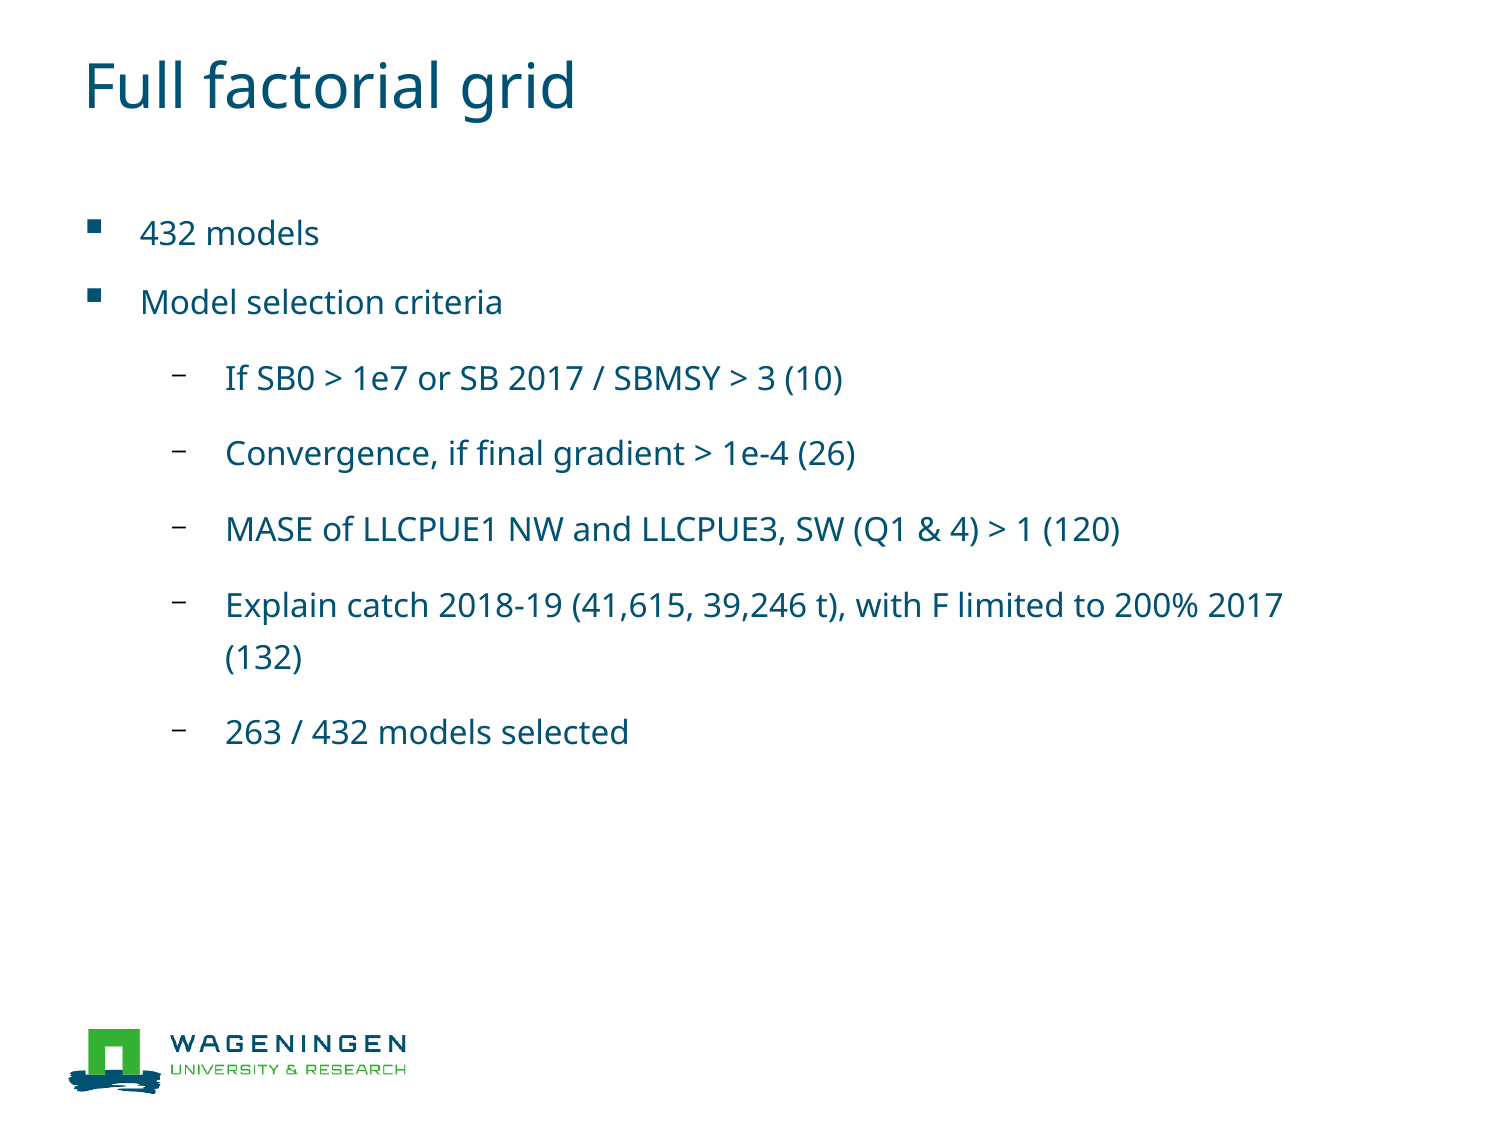

# Full factorial grid
432 models
Model selection criteria
If SB0 > 1e7 or SB 2017 / SBMSY > 3 (10)
Convergence, if final gradient > 1e-4 (26)
MASE of LLCPUE1 NW and LLCPUE3, SW (Q1 & 4) > 1 (120)
Explain catch 2018-19 (41,615, 39,246 t), with F limited to 200% 2017 (132)
263 / 432 models selected